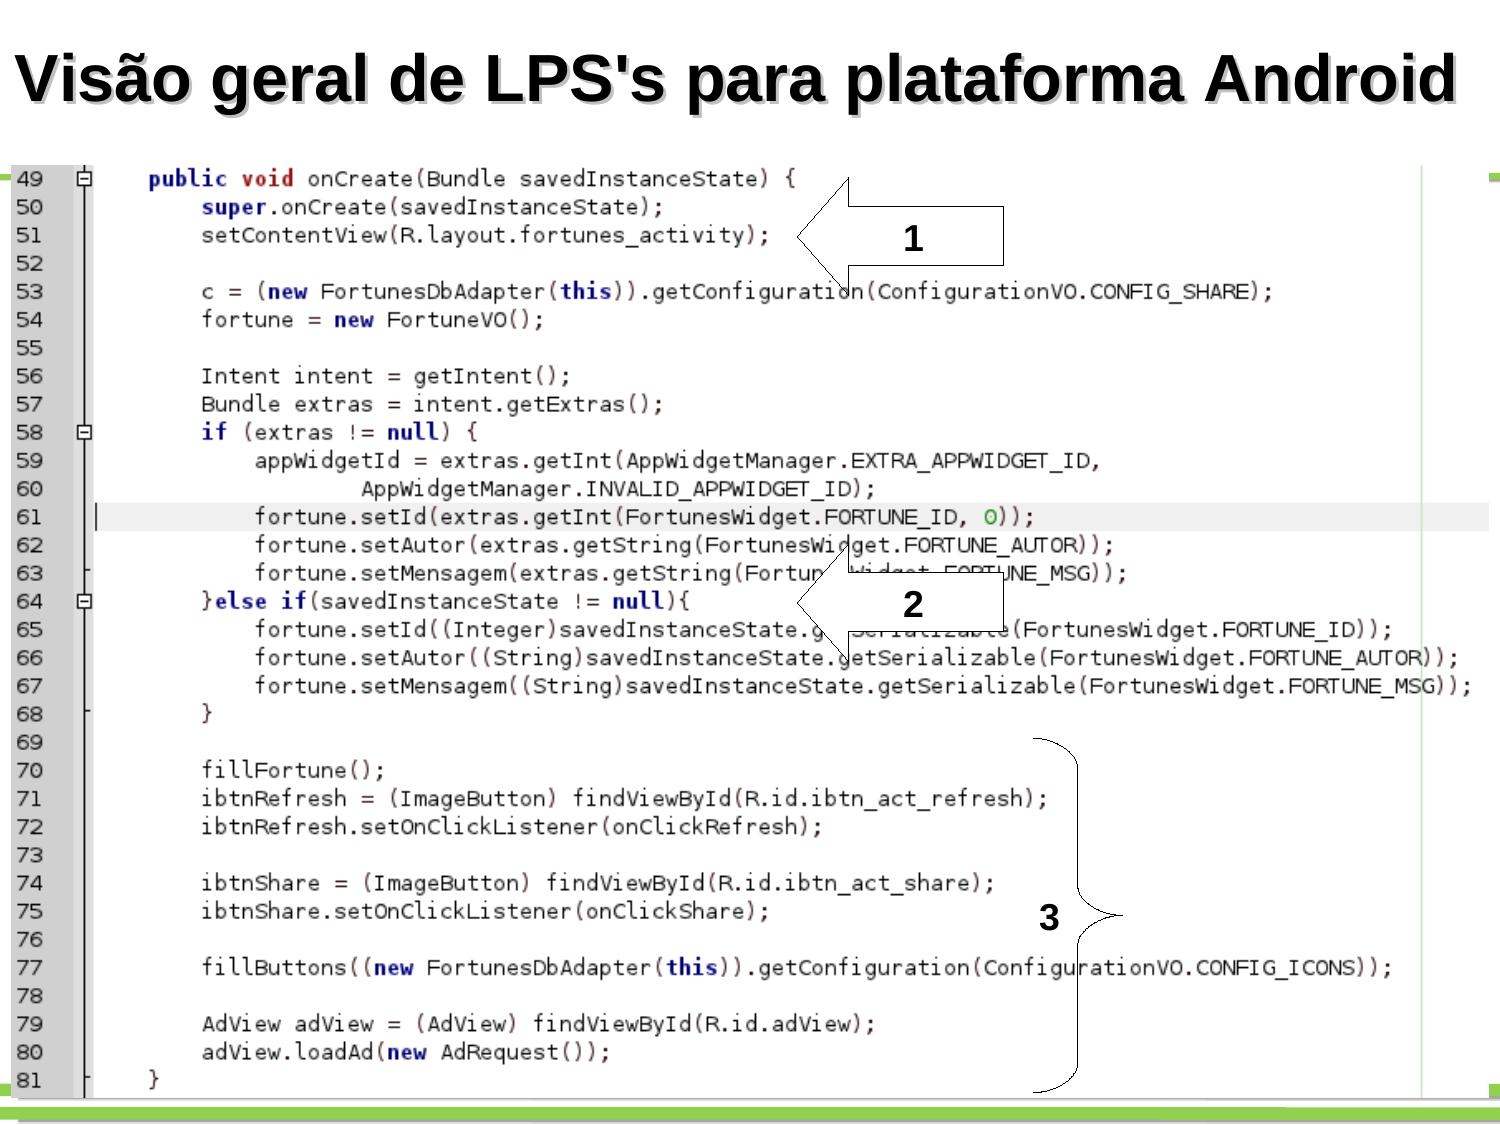

Visão geral de LPS's para plataforma Android
1
2
3